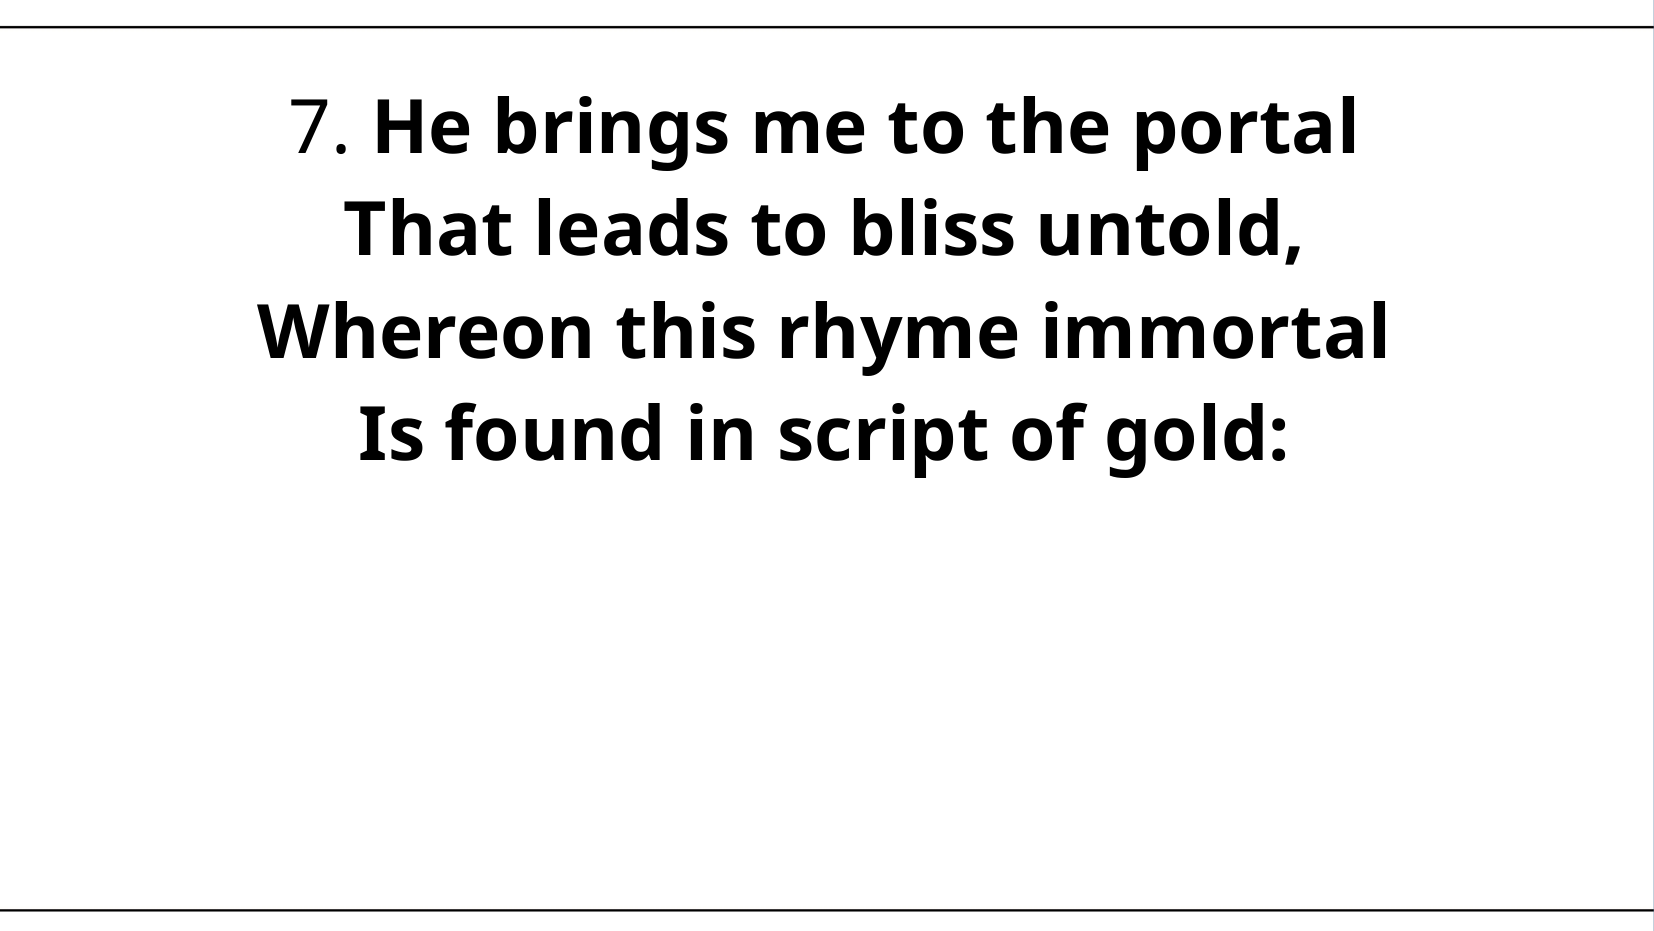

7. He brings me to the portal
That leads to bliss untold,
Whereon this rhyme immortal
Is found in script of gold: